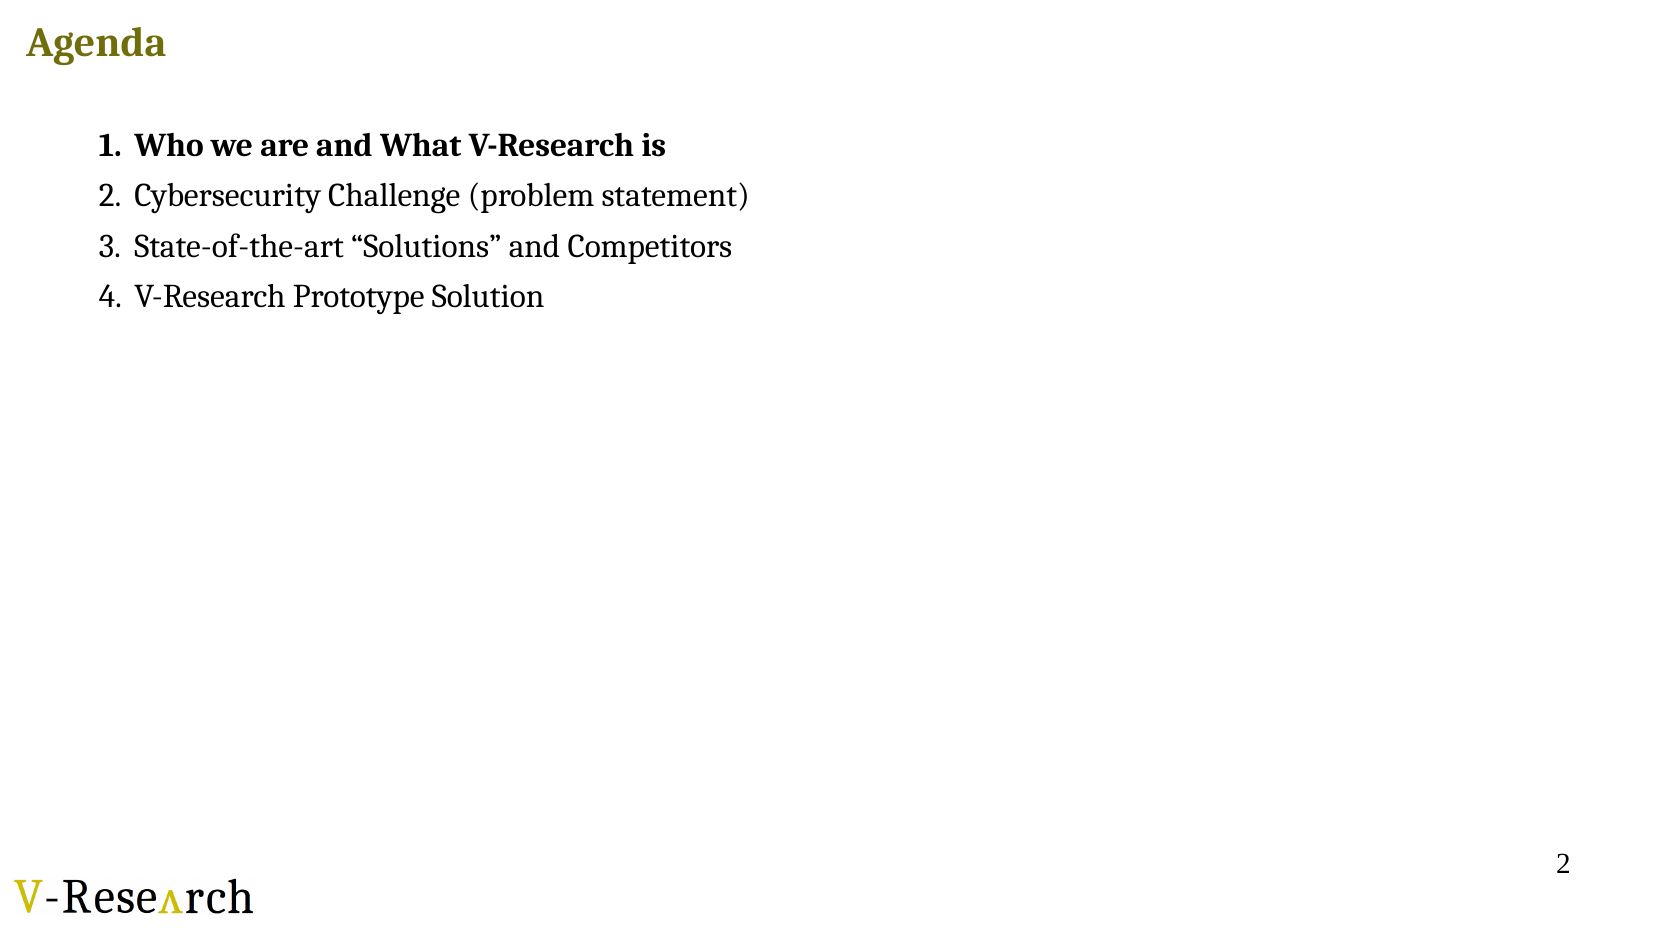

Agenda
Who we are and What V-Research is
Cybersecurity Challenge (problem statement)
State-of-the-art “Solutions” and Competitors
V-Research Prototype Solution
2